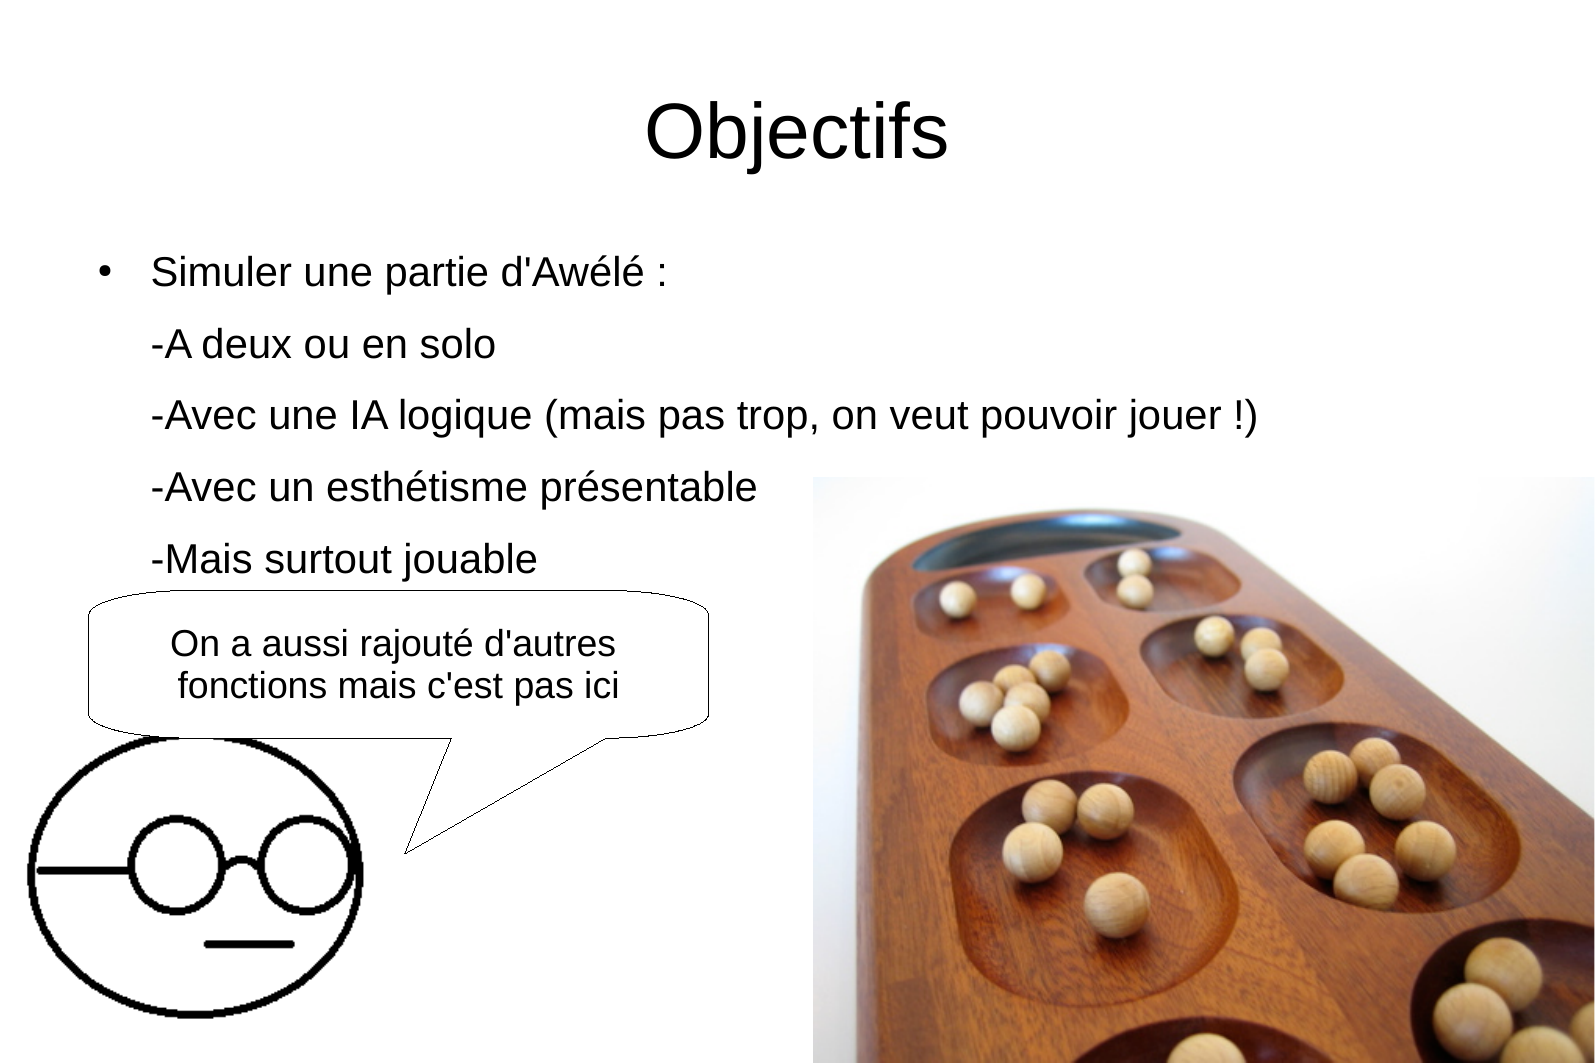

# Objectifs
Simuler une partie d'Awélé :
-A deux ou en solo
-Avec une IA logique (mais pas trop, on veut pouvoir jouer !)
-Avec un esthétisme présentable
-Mais surtout jouable
On a aussi rajouté d'autres
fonctions mais c'est pas ici